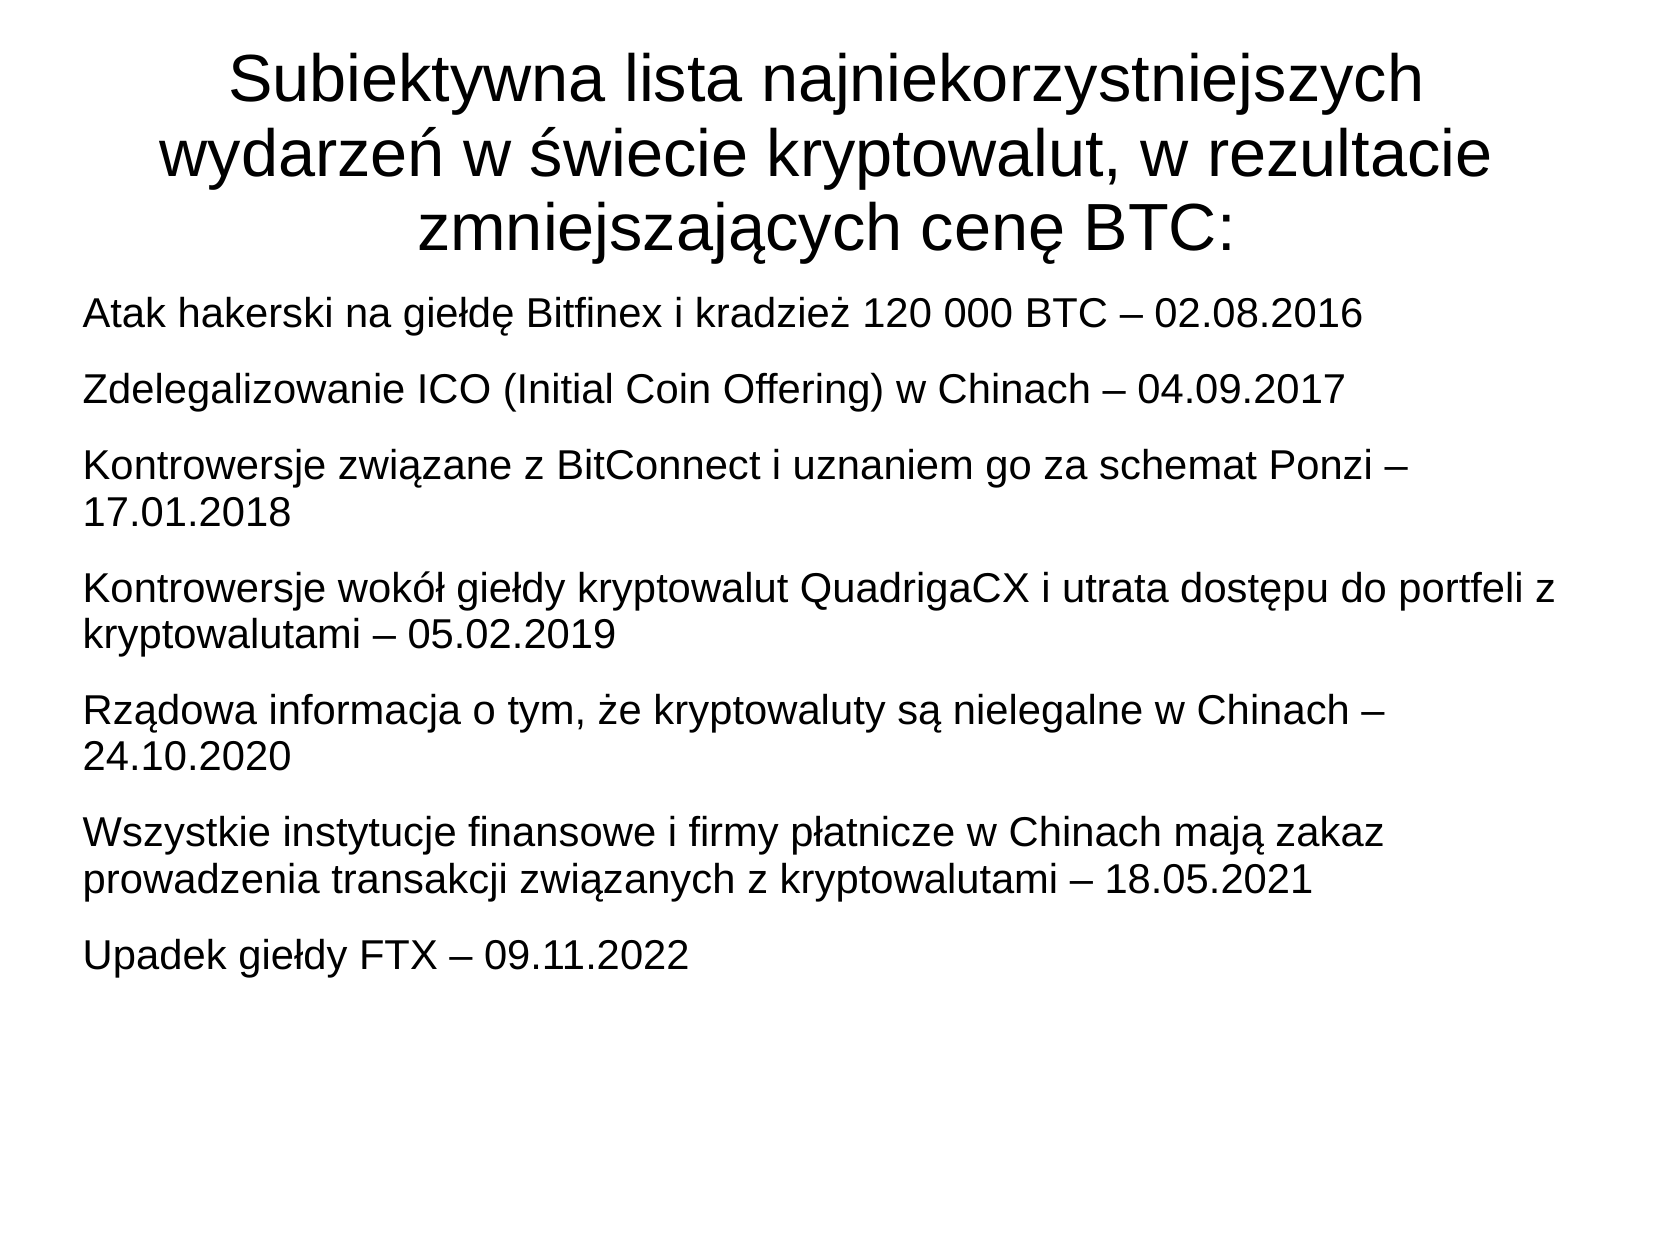

# Subiektywna lista najniekorzystniejszych wydarzeń w świecie kryptowalut, w rezultacie zmniejszających cenę BTC:
Atak hakerski na giełdę Bitfinex i kradzież 120 000 BTC – 02.08.2016
Zdelegalizowanie ICO (Initial Coin Offering) w Chinach – 04.09.2017
Kontrowersje związane z BitConnect i uznaniem go za schemat Ponzi – 17.01.2018
Kontrowersje wokół giełdy kryptowalut QuadrigaCX i utrata dostępu do portfeli z kryptowalutami – 05.02.2019
Rządowa informacja o tym, że kryptowaluty są nielegalne w Chinach – 24.10.2020
Wszystkie instytucje finansowe i firmy płatnicze w Chinach mają zakaz prowadzenia transakcji związanych z kryptowalutami – 18.05.2021
Upadek giełdy FTX – 09.11.2022